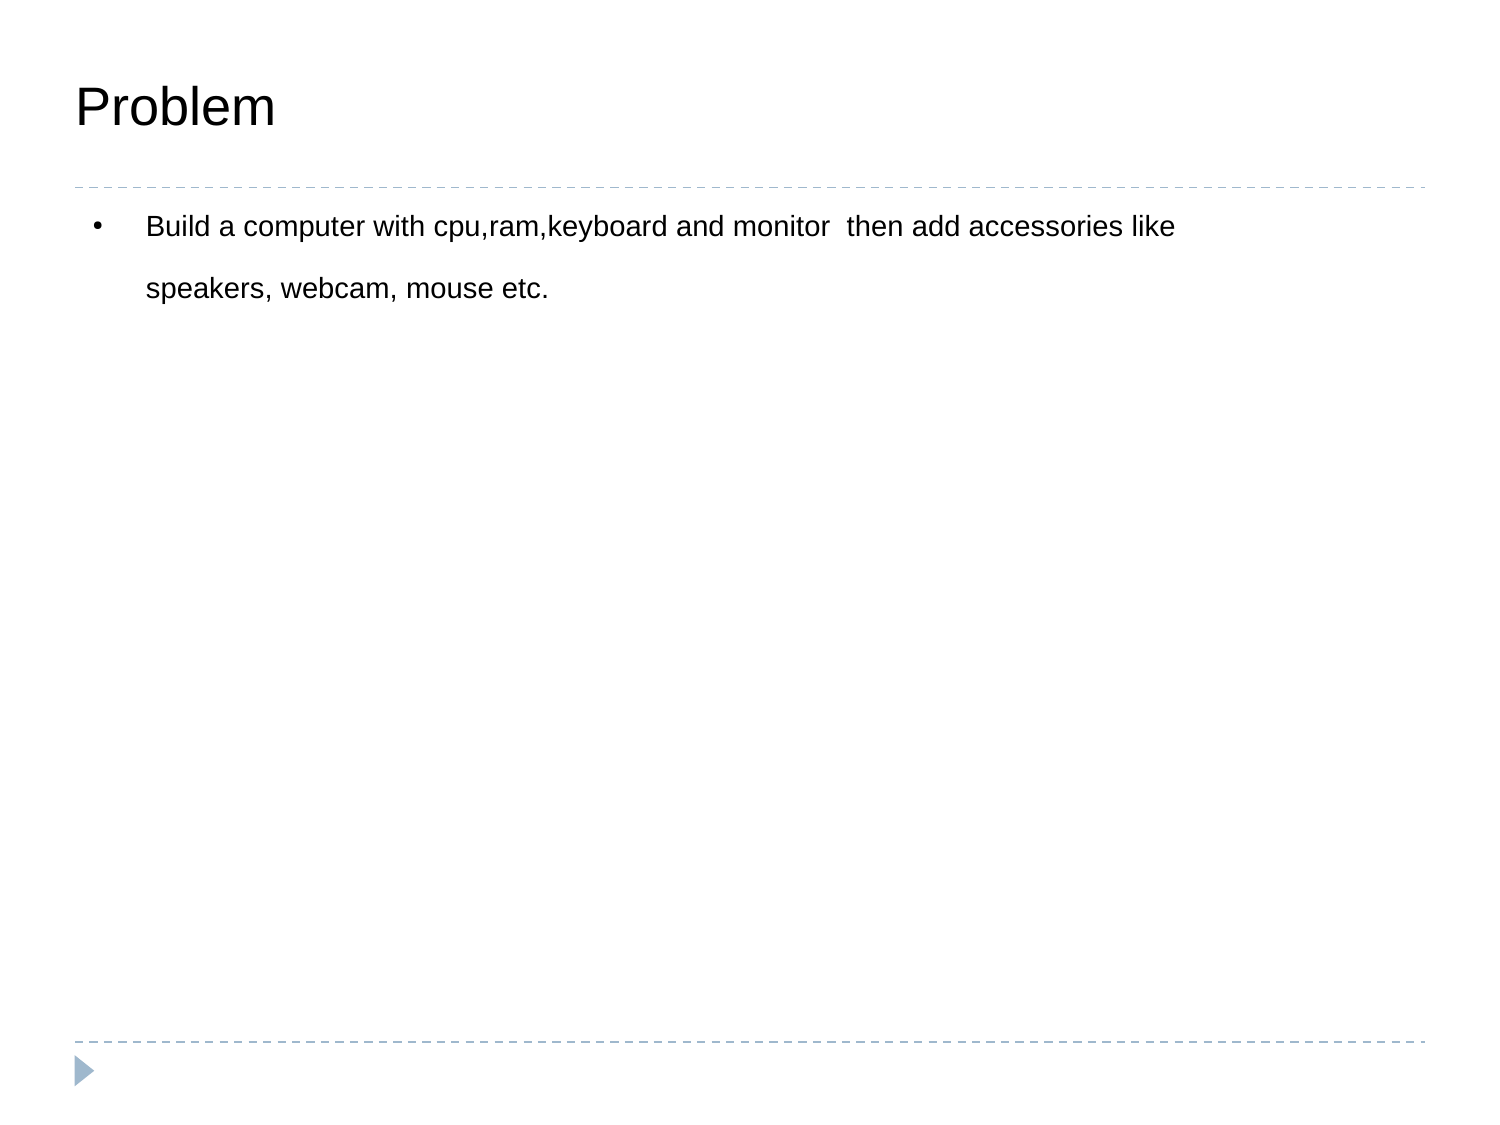

# Problem
Build a computer with cpu,ram,keyboard and monitor then add accessories like
speakers, webcam, mouse etc.